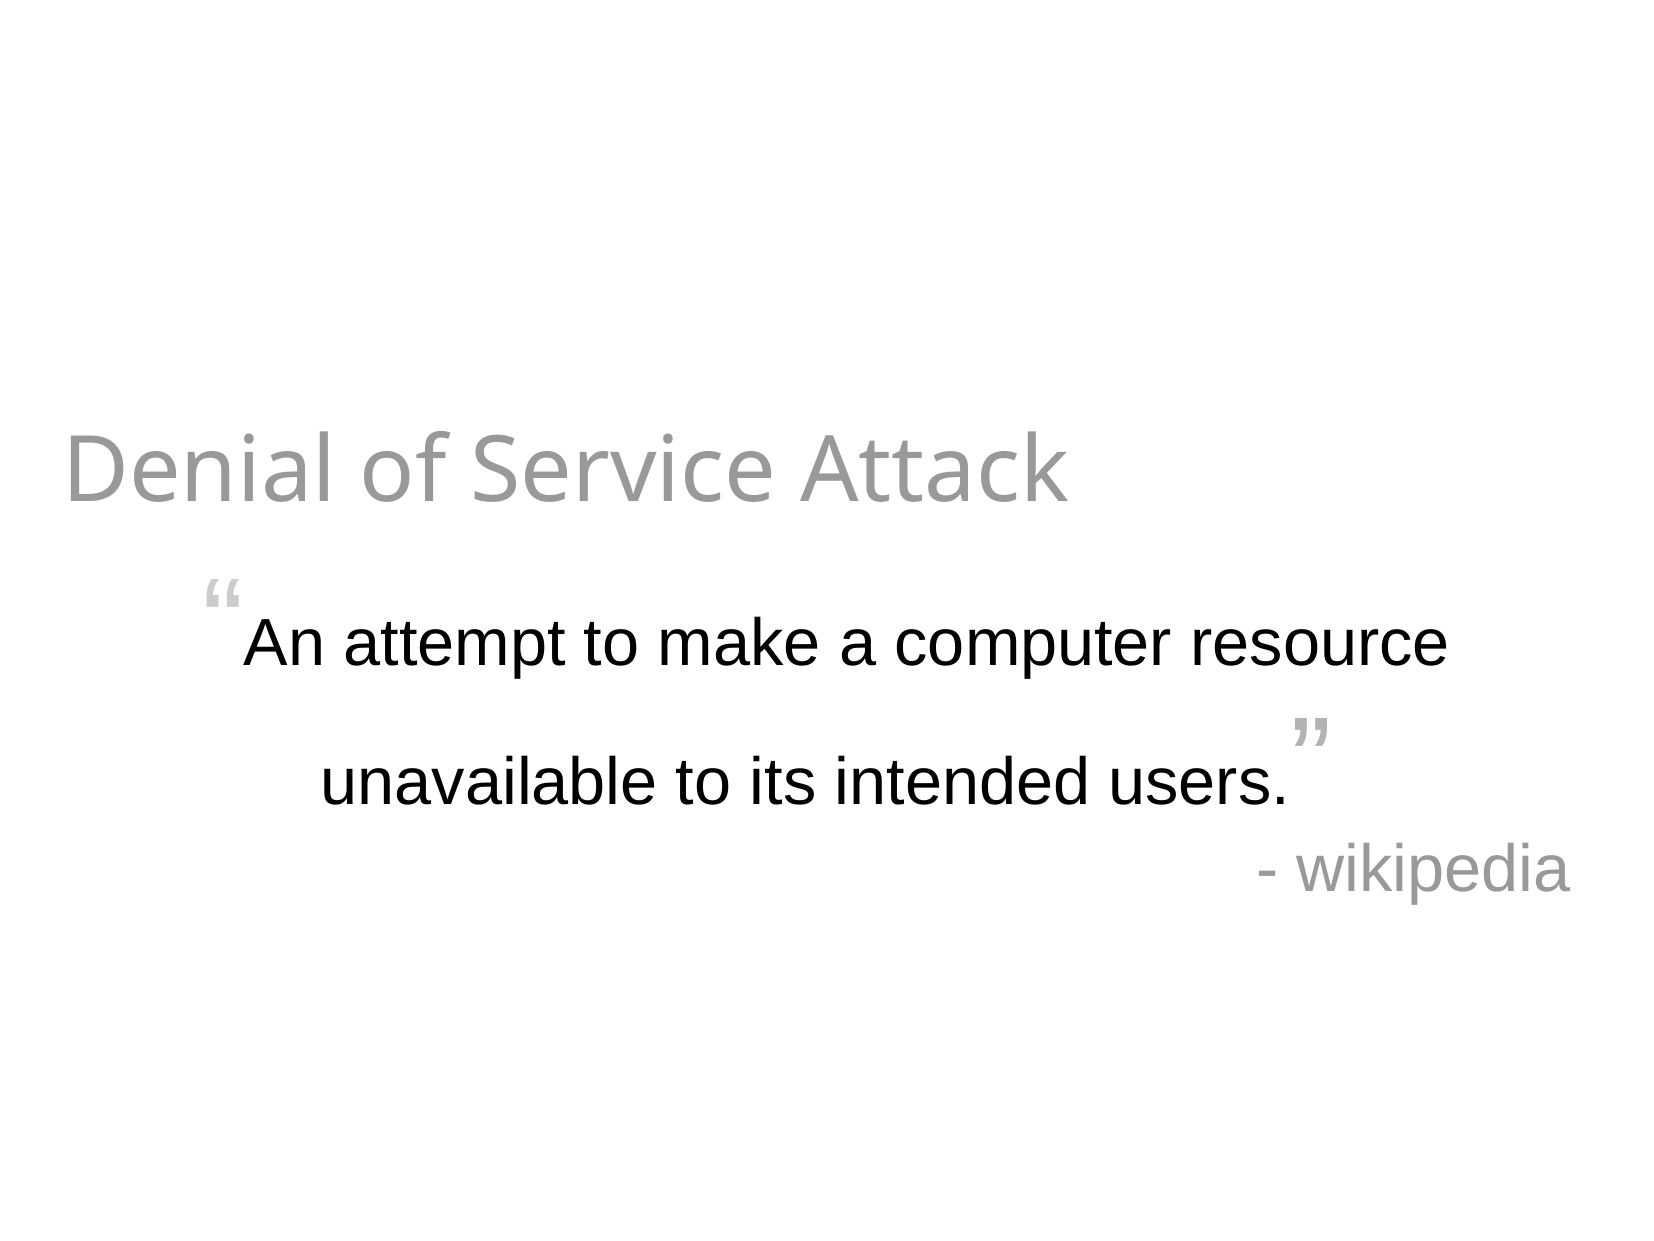

# “An attempt to make a computer resource unavailable to its intended users.”
- wikipedia
Denial of Service Attack